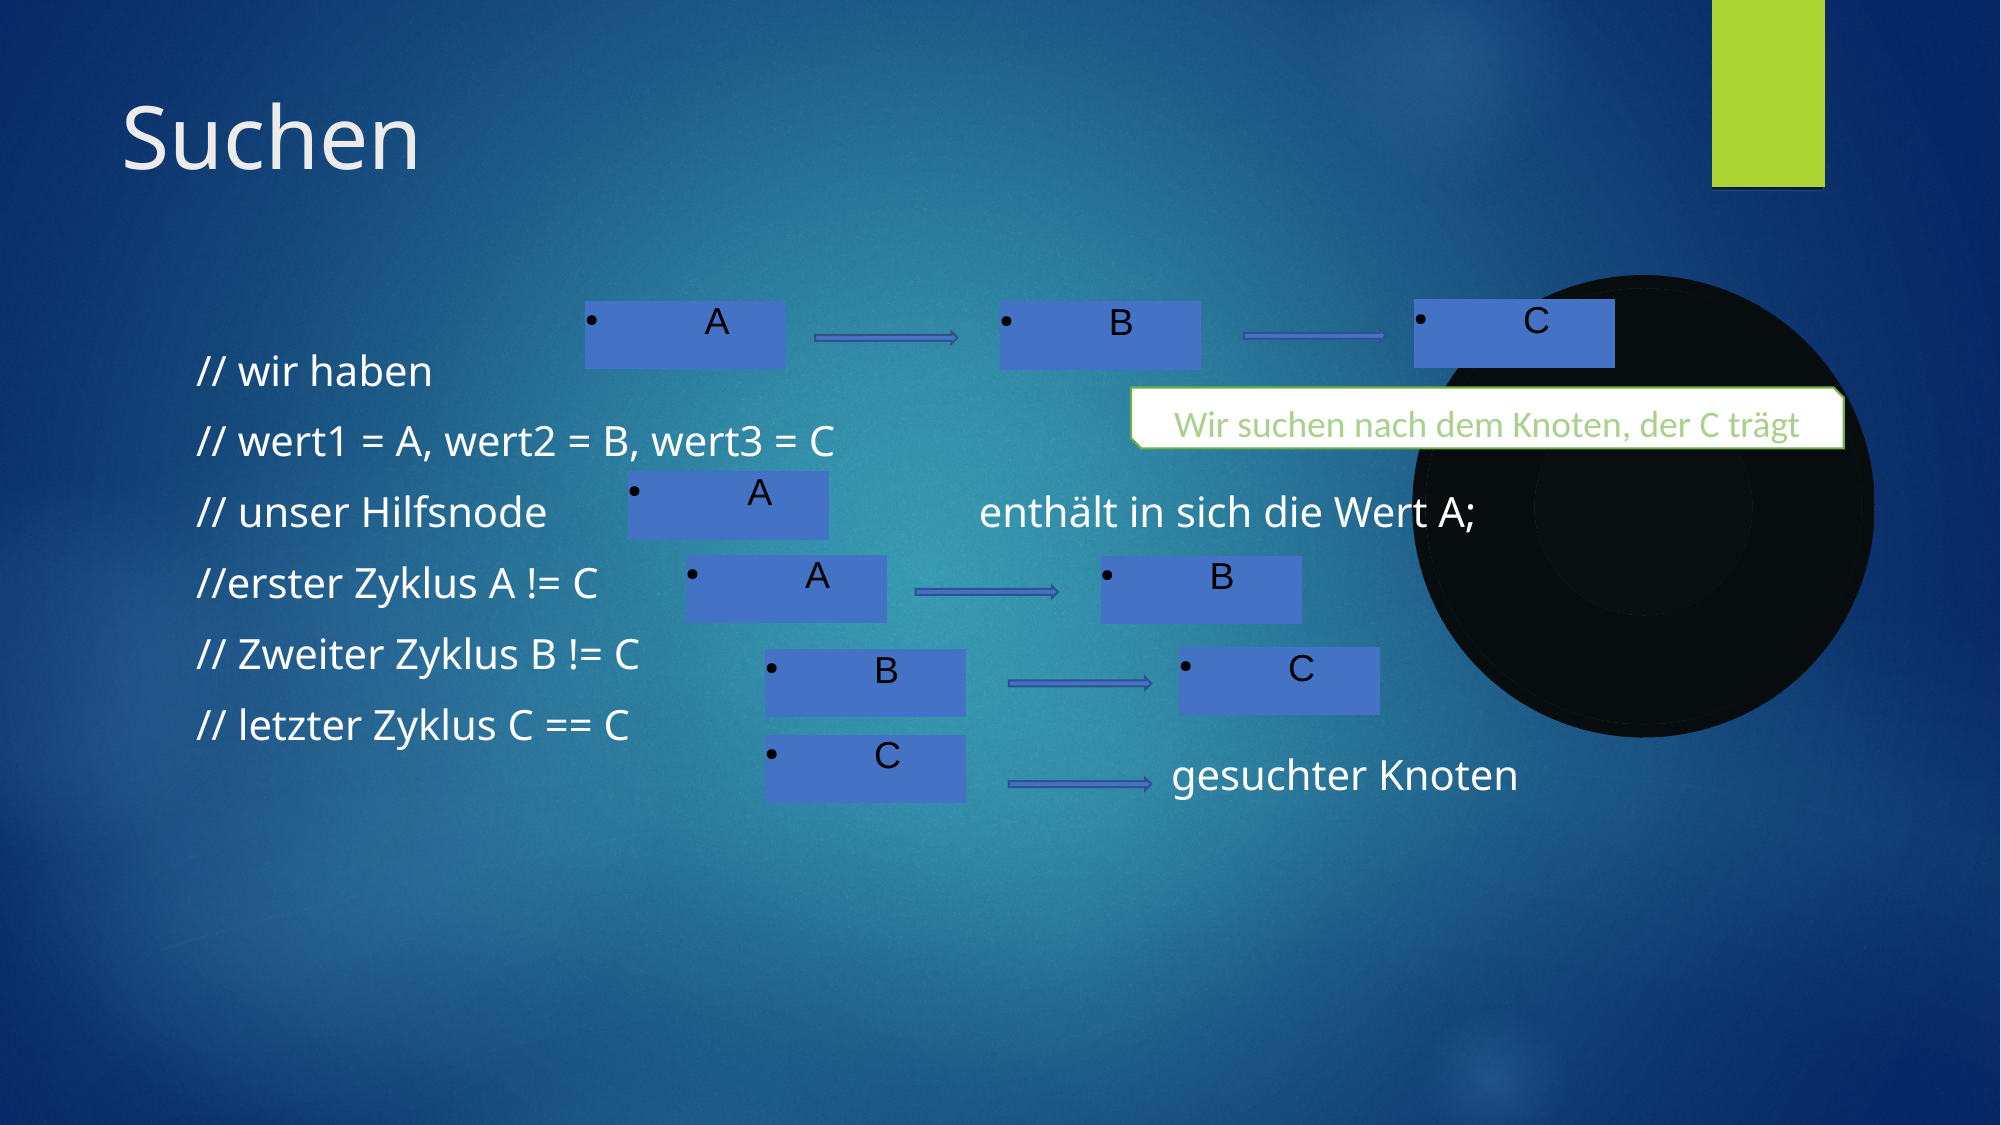

# Suchen
| C | |
| --- | --- |
| A | |
| --- | --- |
| B | |
| --- | --- |
// wir haben
// wert1 = A, wert2 = B, wert3 = C
// unser Hilfsnode 			 enthält in sich die Wert A;
//erster Zyklus A != C
// Zweiter Zyklus B != C
// letzter Zyklus C == C 			 																			 	gesuchter Knoten
Wir suchen nach dem Knoten, der C trägt
| A | |
| --- | --- |
| A | |
| --- | --- |
| B | |
| --- | --- |
| C | |
| --- | --- |
| B | |
| --- | --- |
| C | |
| --- | --- |